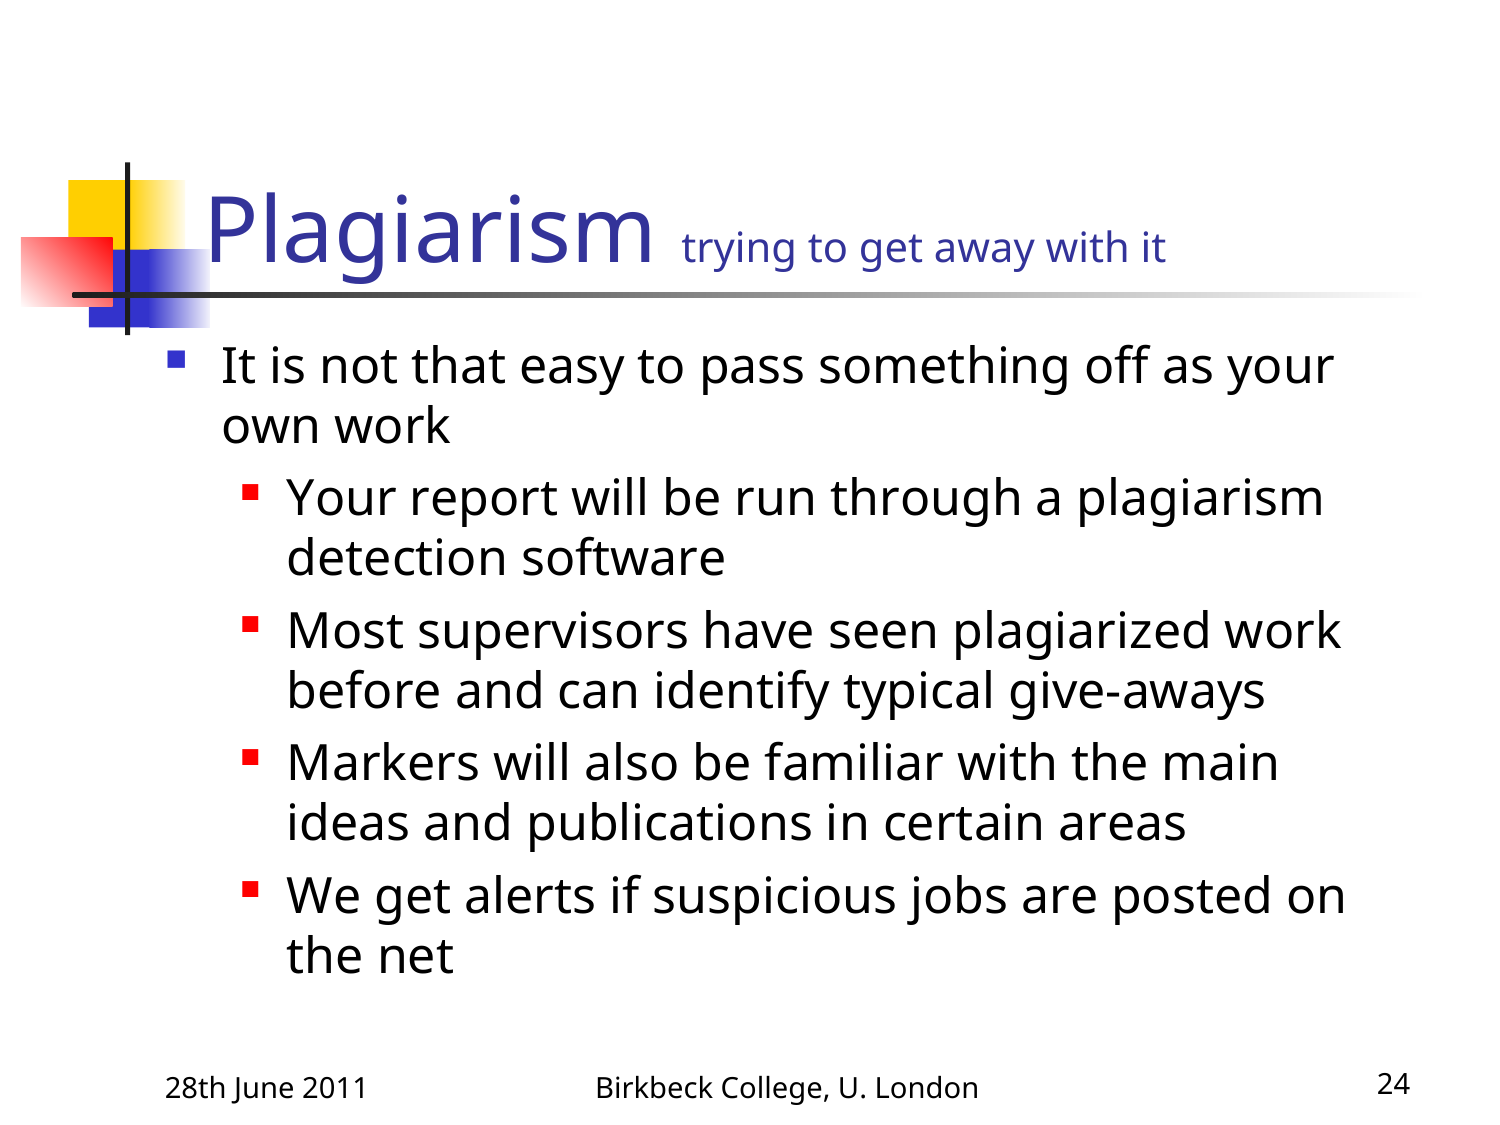

# Plagiarism trying to get away with it
It is not that easy to pass something off as your own work
Your report will be run through a plagiarism detection software
Most supervisors have seen plagiarized work before and can identify typical give-aways
Markers will also be familiar with the main ideas and publications in certain areas
We get alerts if suspicious jobs are posted on the net
28th June 2011
Birkbeck College, U. London